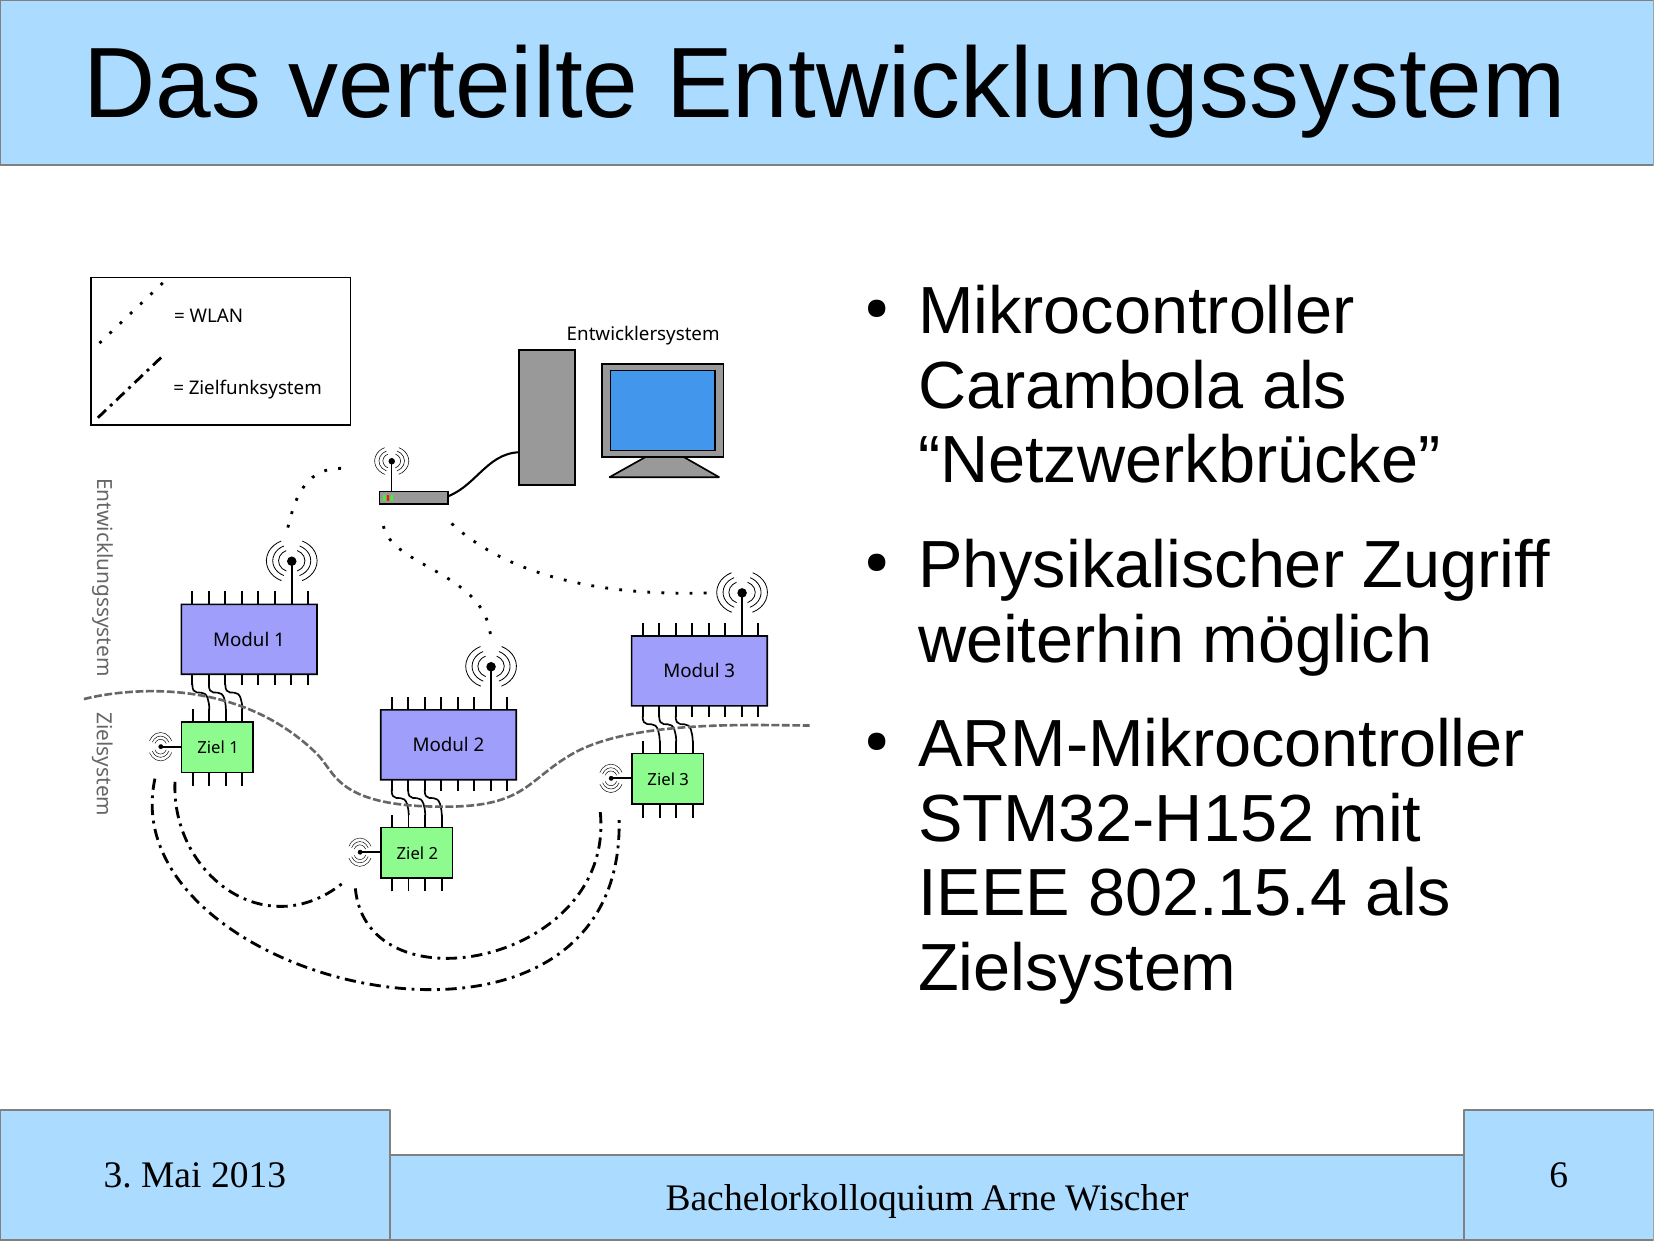

# Das verteilte Entwicklungssystem
Mikrocontroller Carambola als “Netzwerkbrücke”
Physikalischer Zugriff weiterhin möglich
ARM-Mikrocontroller STM32-H152 mit IEEE 802.15.4 als Zielsystem
3. Mai 2013
6
Bachelorkolloquium Arne Wischer